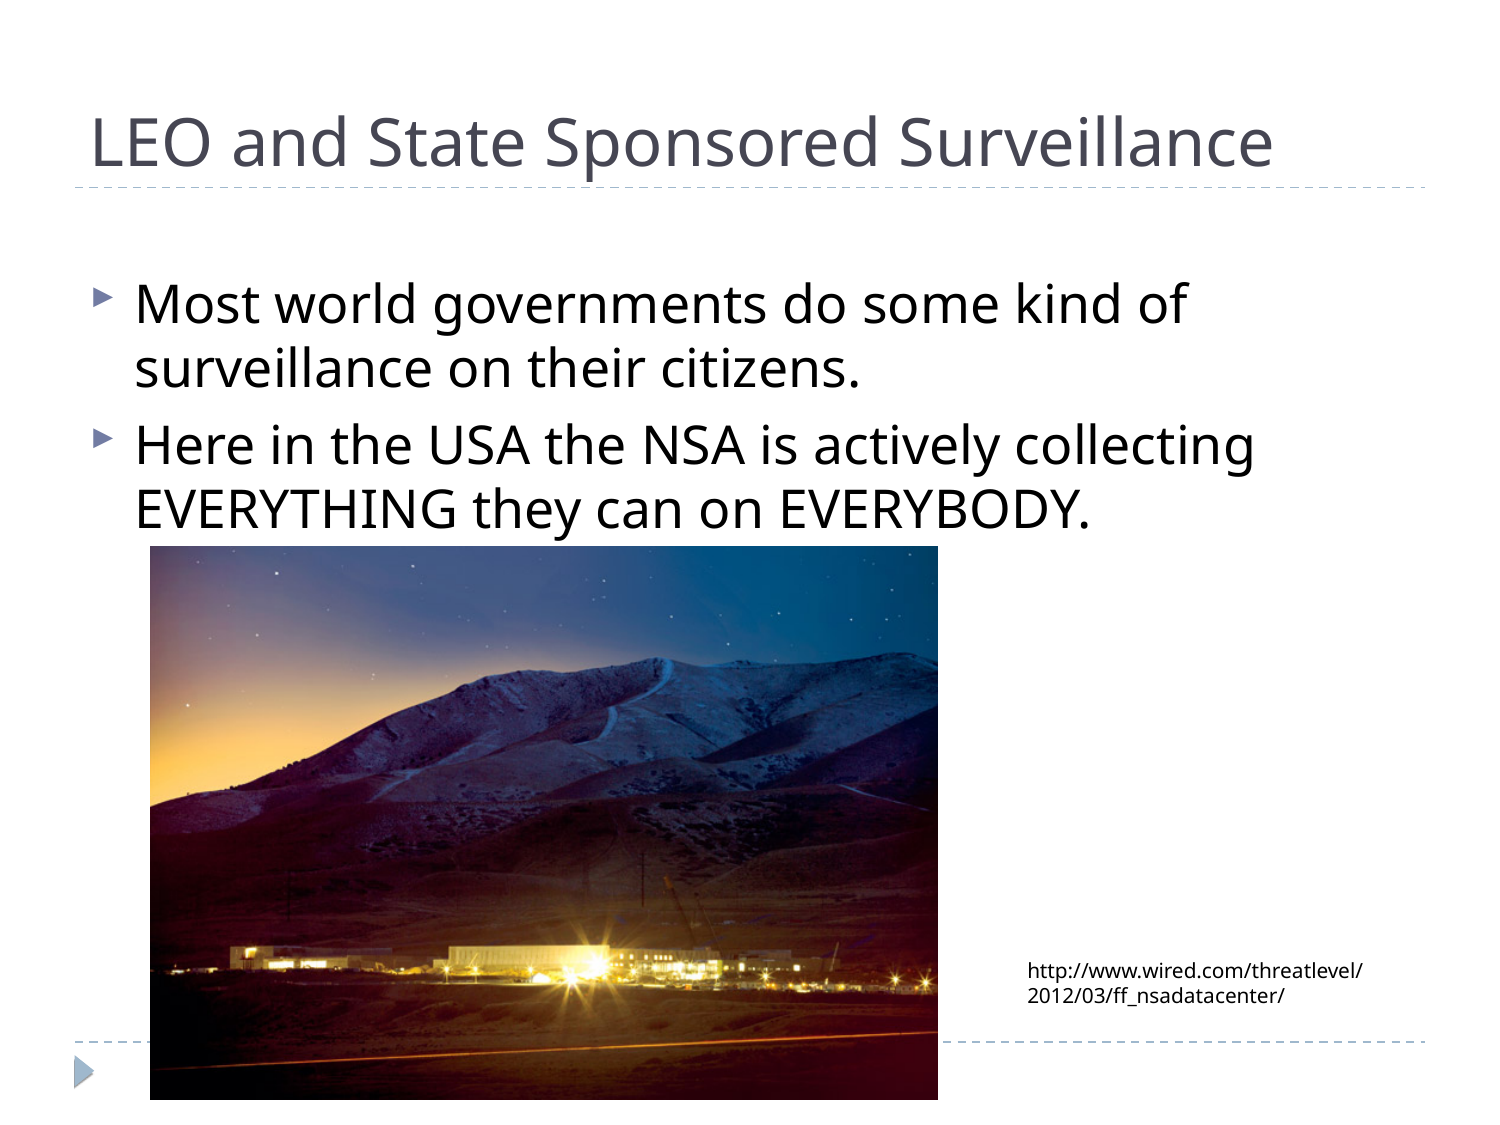

# LEO and State Sponsored Surveillance
Most world governments do some kind of surveillance on their citizens.
Here in the USA the NSA is actively collecting EVERYTHING they can on EVERYBODY.
http://www.wired.com/threatlevel/2012/03/ff_nsadatacenter/